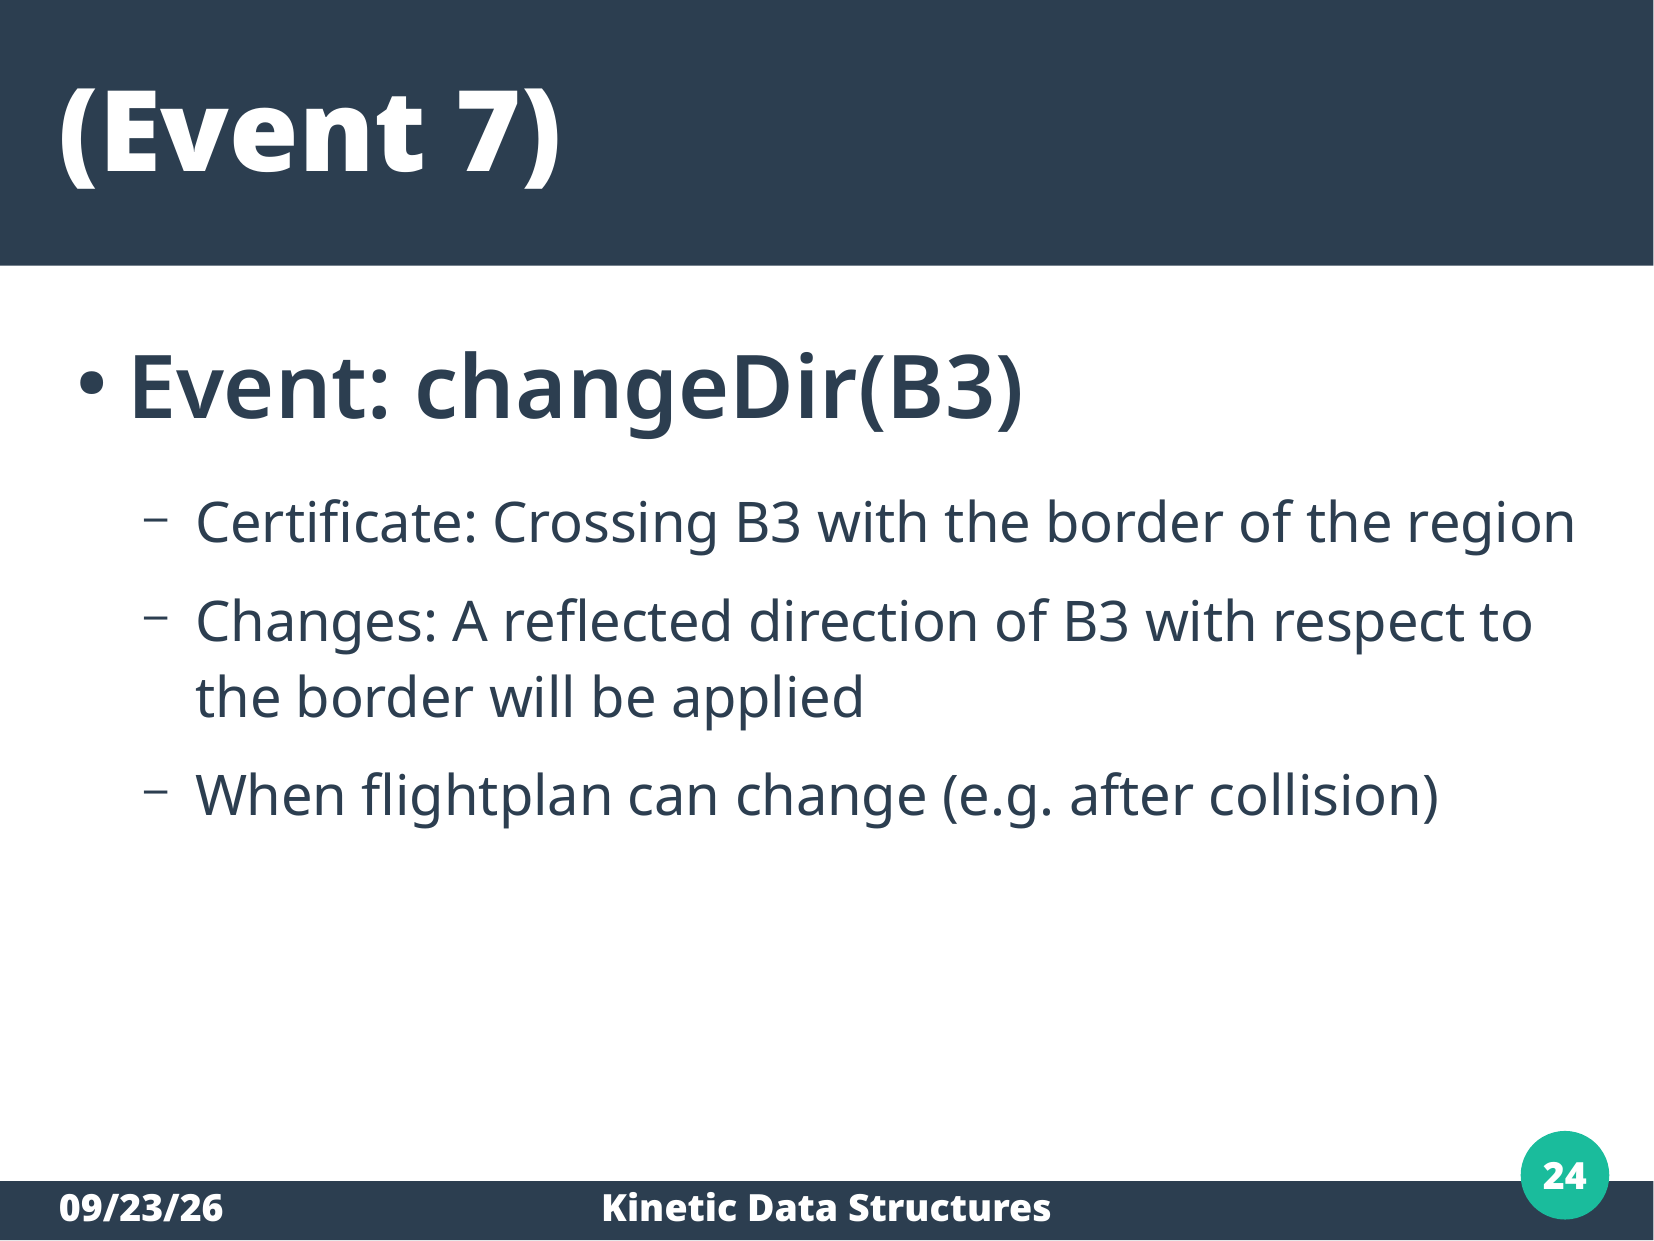

# (Event 7)
Event: changeDir(B3)
Certificate: Crossing B3 with the border of the region
Changes: A reflected direction of B3 with respect to the border will be applied
When flightplan can change (e.g. after collision)
24
Kinetic Data Structures